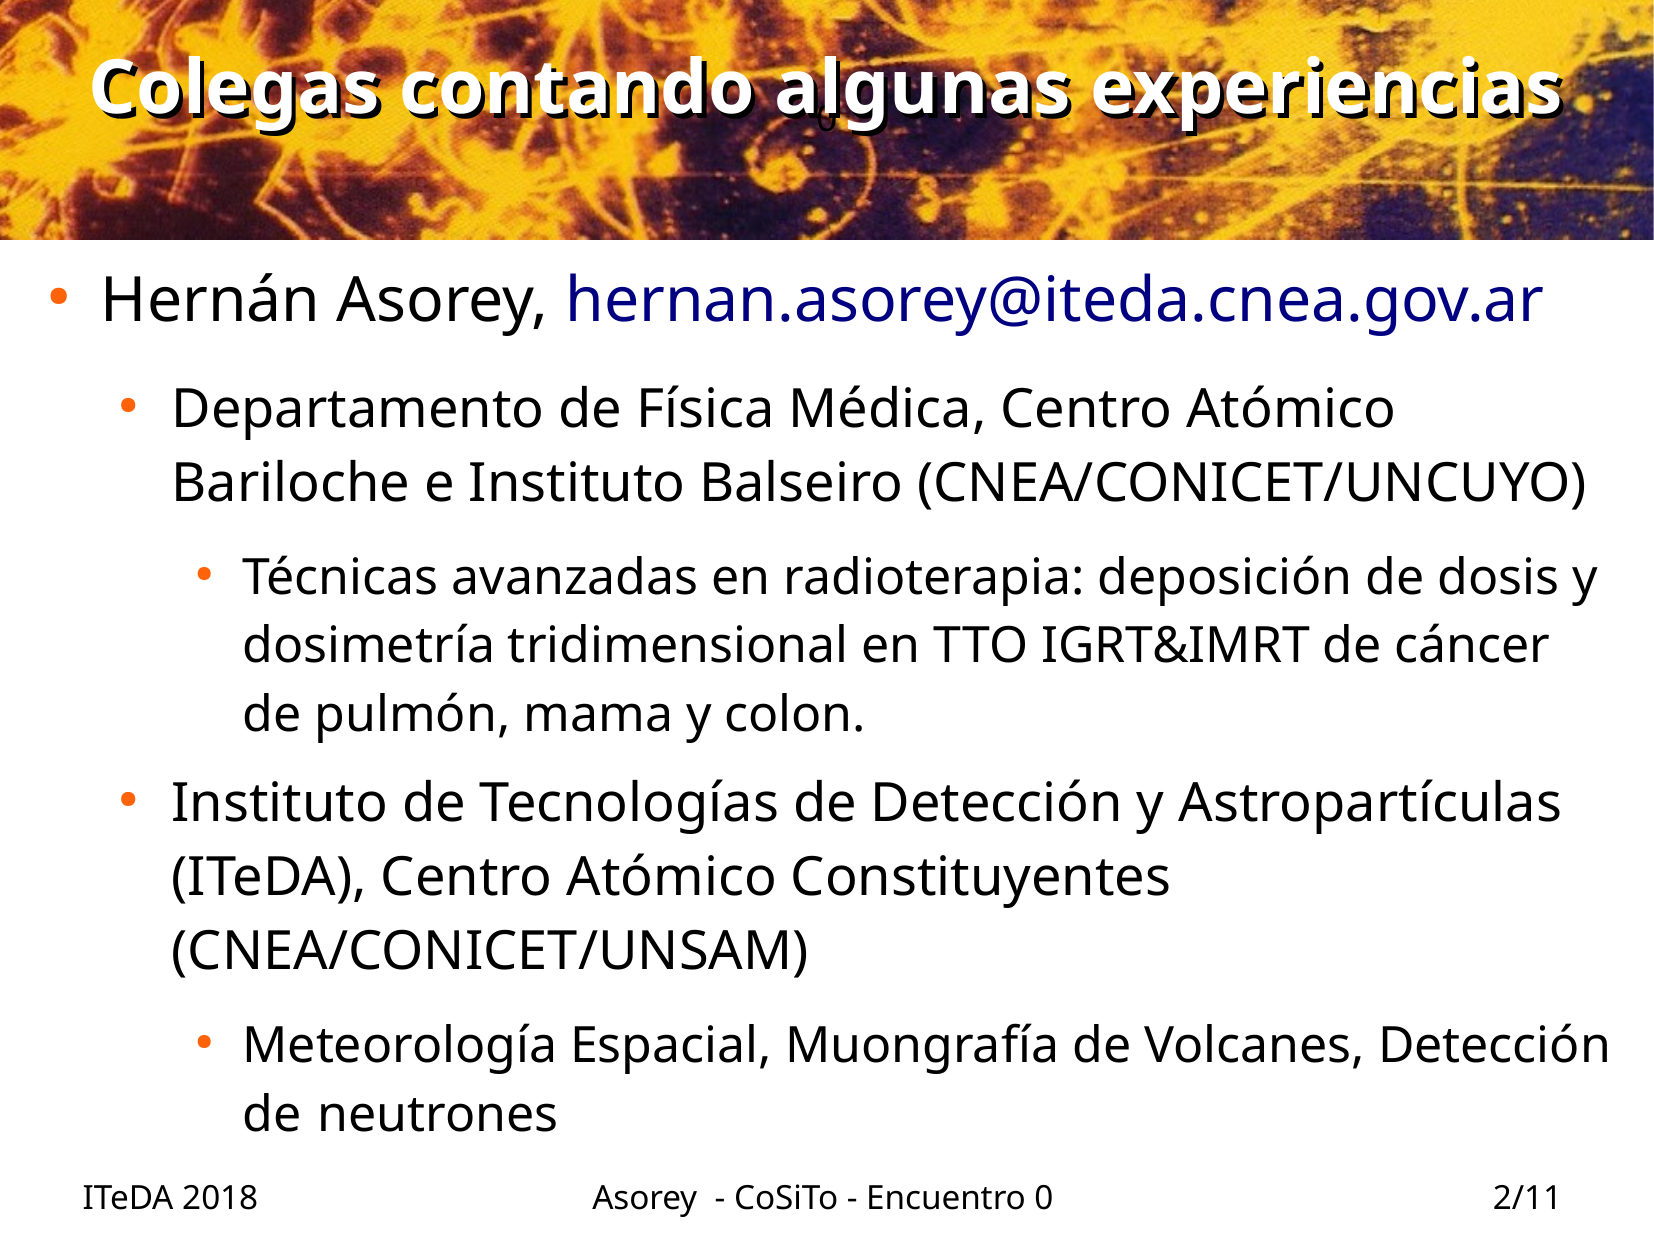

# Colegas contando algunas experiencias
Hernán Asorey, hernan.asorey@iteda.cnea.gov.ar
Departamento de Física Médica, Centro Atómico Bariloche e Instituto Balseiro (CNEA/CONICET/UNCUYO)
Técnicas avanzadas en radioterapia: deposición de dosis y dosimetría tridimensional en TTO IGRT&IMRT de cáncer de pulmón, mama y colon.
Instituto de Tecnologías de Detección y Astropartículas (ITeDA), Centro Atómico Constituyentes (CNEA/CONICET/UNSAM)
Meteorología Espacial, Muongrafía de Volcanes, Detección de 	neutrones
ITeDA 2018
Asorey - CoSiTo - Encuentro 0
2